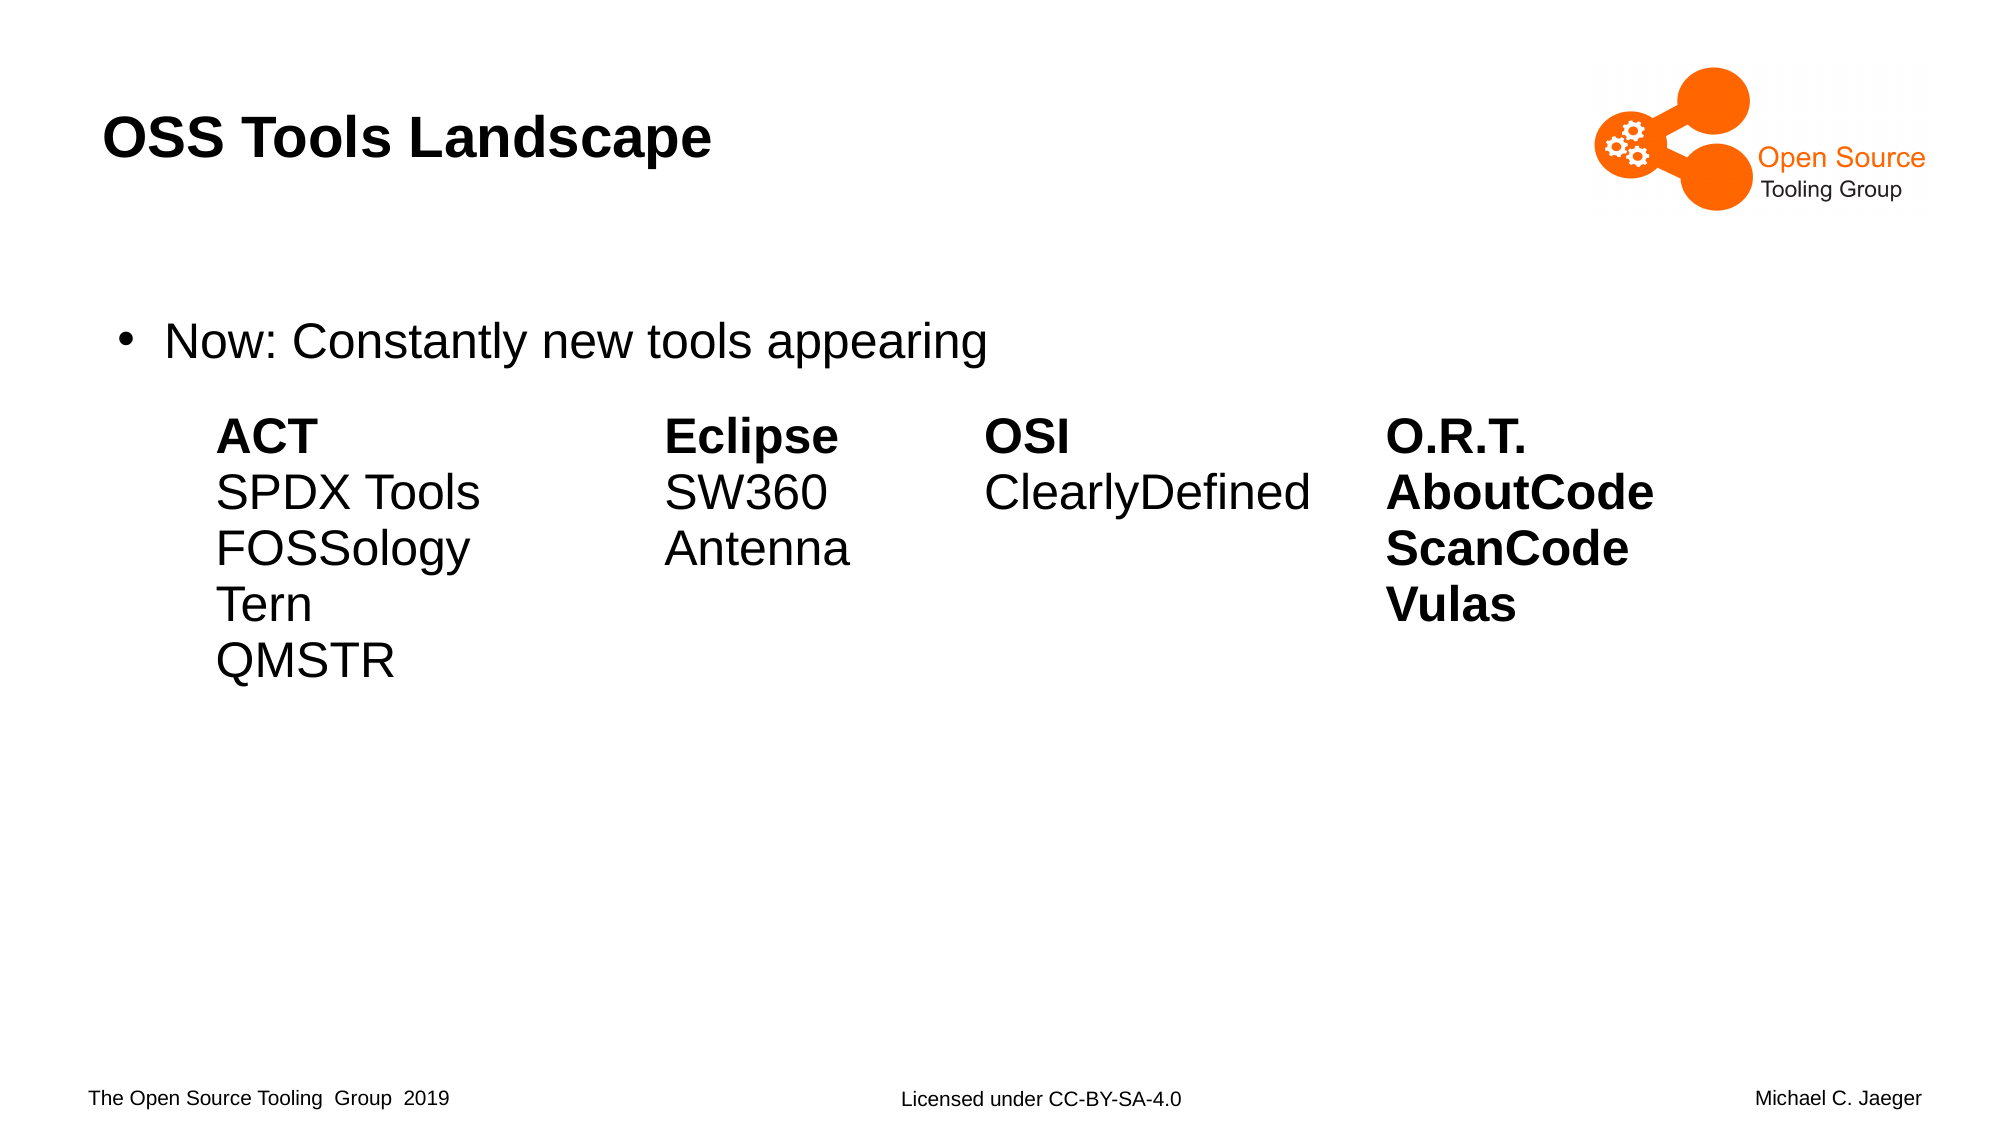

# OSS Tools Landscape
Now: Constantly new tools appearing
ACT
SPDX Tools
FOSSology
Tern
QMSTR
Eclipse
SW360
Antenna
OSI
ClearlyDefined
O.R.T.
AboutCode
ScanCode
Vulas